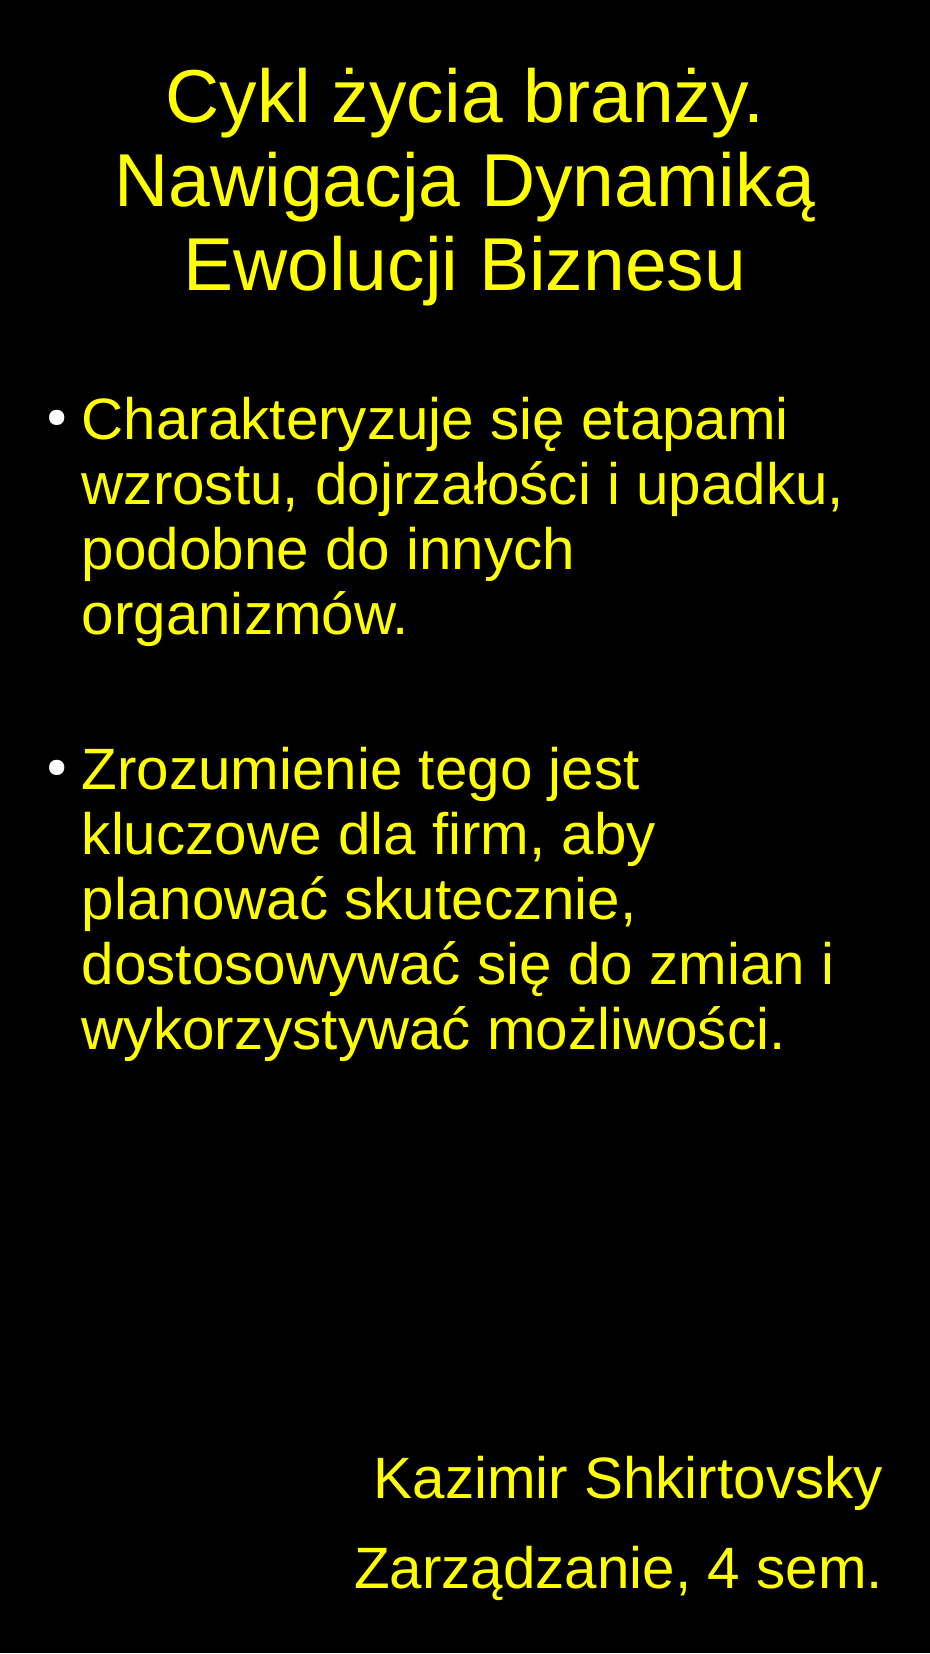

# Cykl życia branży. Nawigacja Dynamiką Ewolucji Biznesu
Charakteryzuje się etapami wzrostu, dojrzałości i upadku, podobne do innych organizmów.
Zrozumienie tego jest kluczowe dla firm, aby planować skutecznie, dostosowywać się do zmian i wykorzystywać możliwości.
Kazimir Shkirtovsky
Zarządzanie, 4 sem.